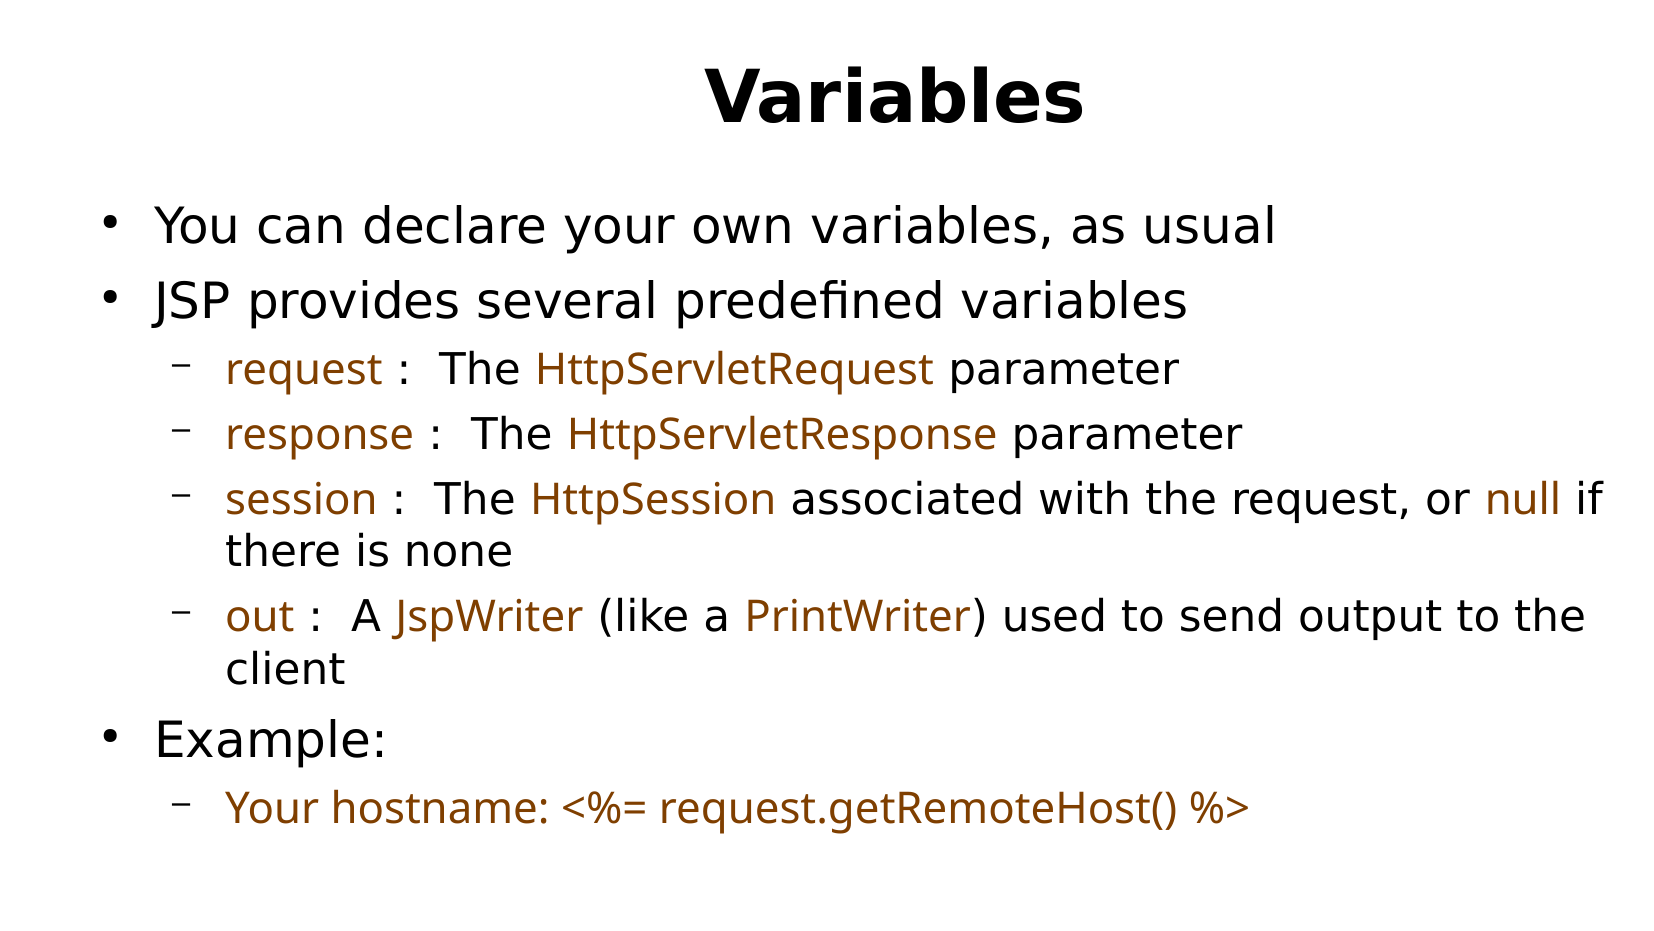

# Variables
You can declare your own variables, as usual
JSP provides several predefined variables
request : The HttpServletRequest parameter
response : The HttpServletResponse parameter
session : The HttpSession associated with the request, or null if there is none
out : A JspWriter (like a PrintWriter) used to send output to the client
Example:
Your hostname: <%= request.getRemoteHost() %>